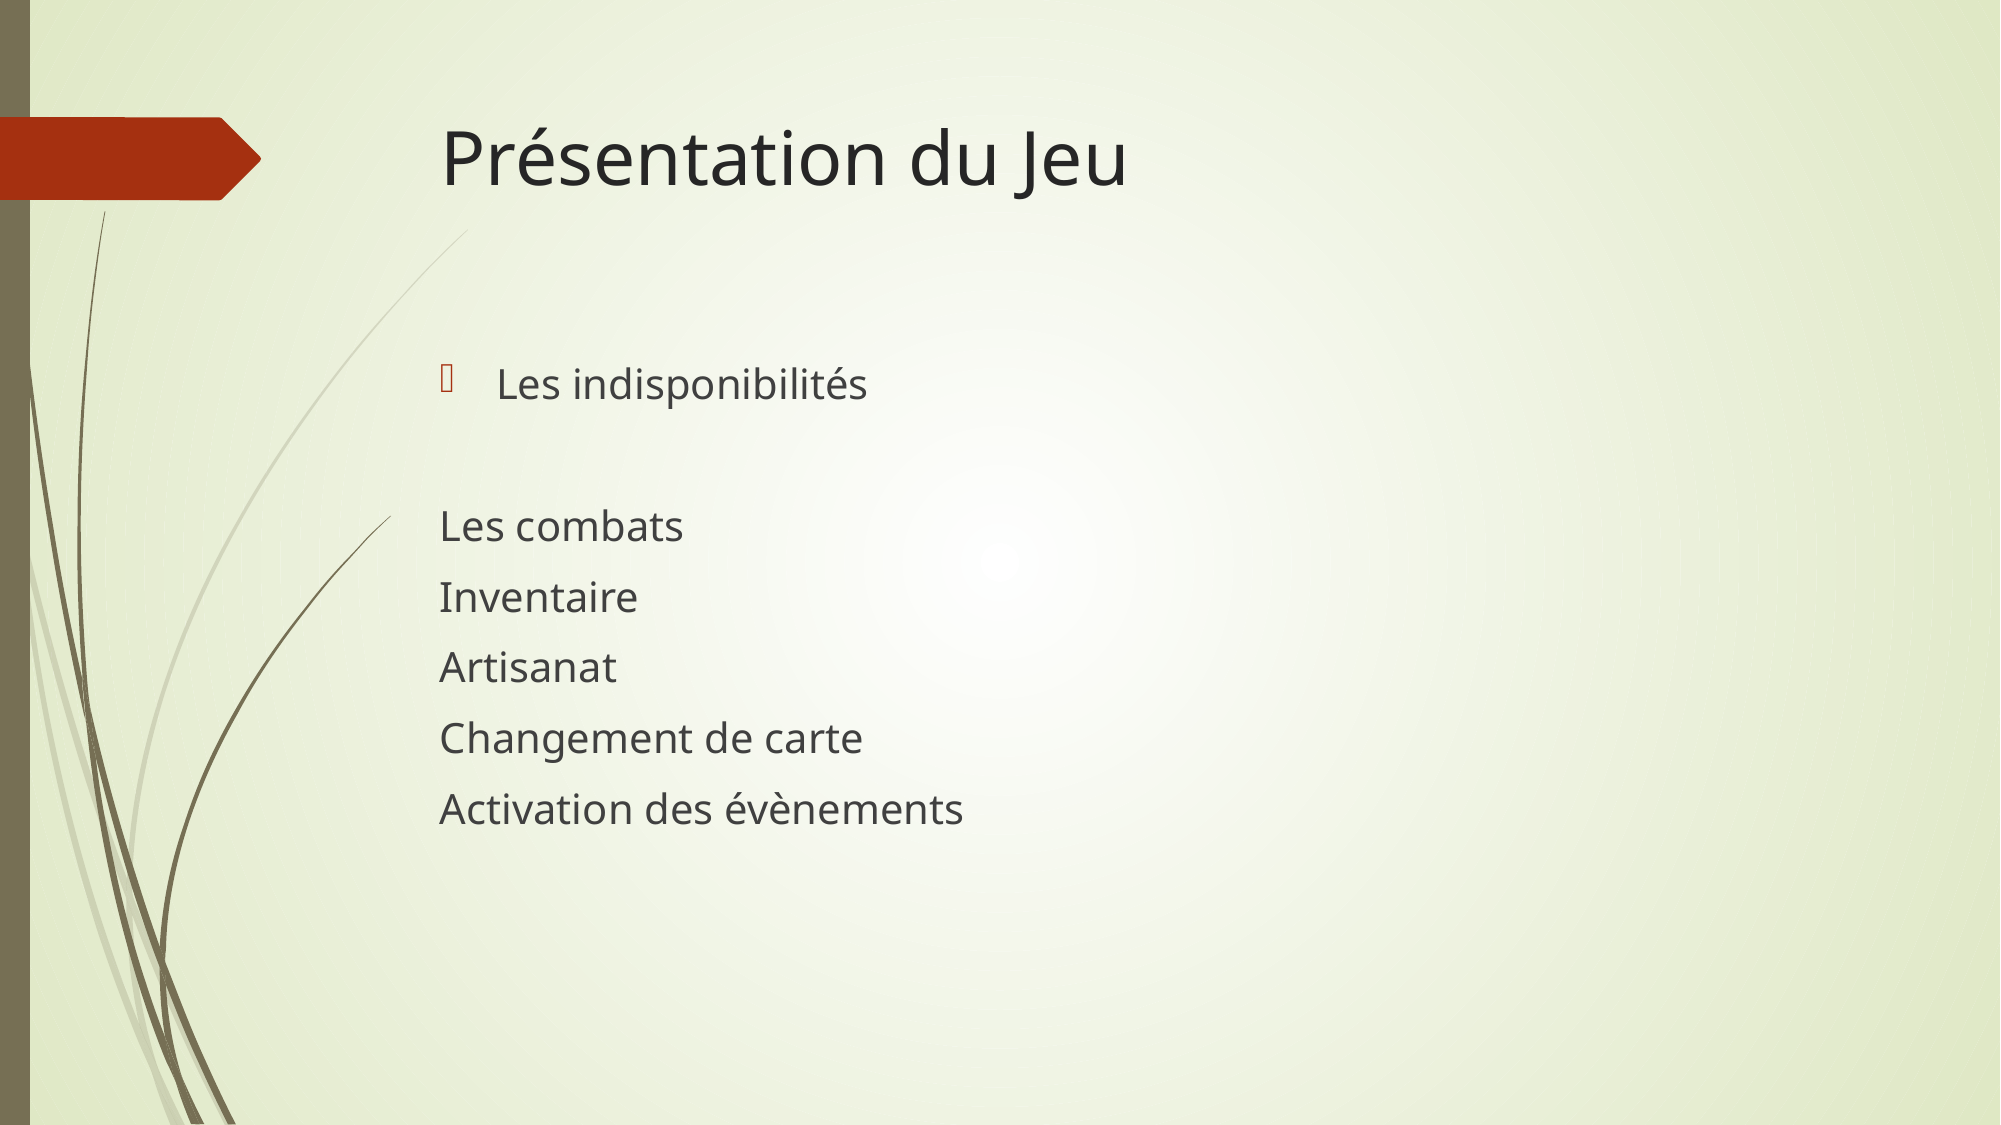

# Présentation du Jeu
Les indisponibilités
Les combats
Inventaire
Artisanat
Changement de carte
Activation des évènements